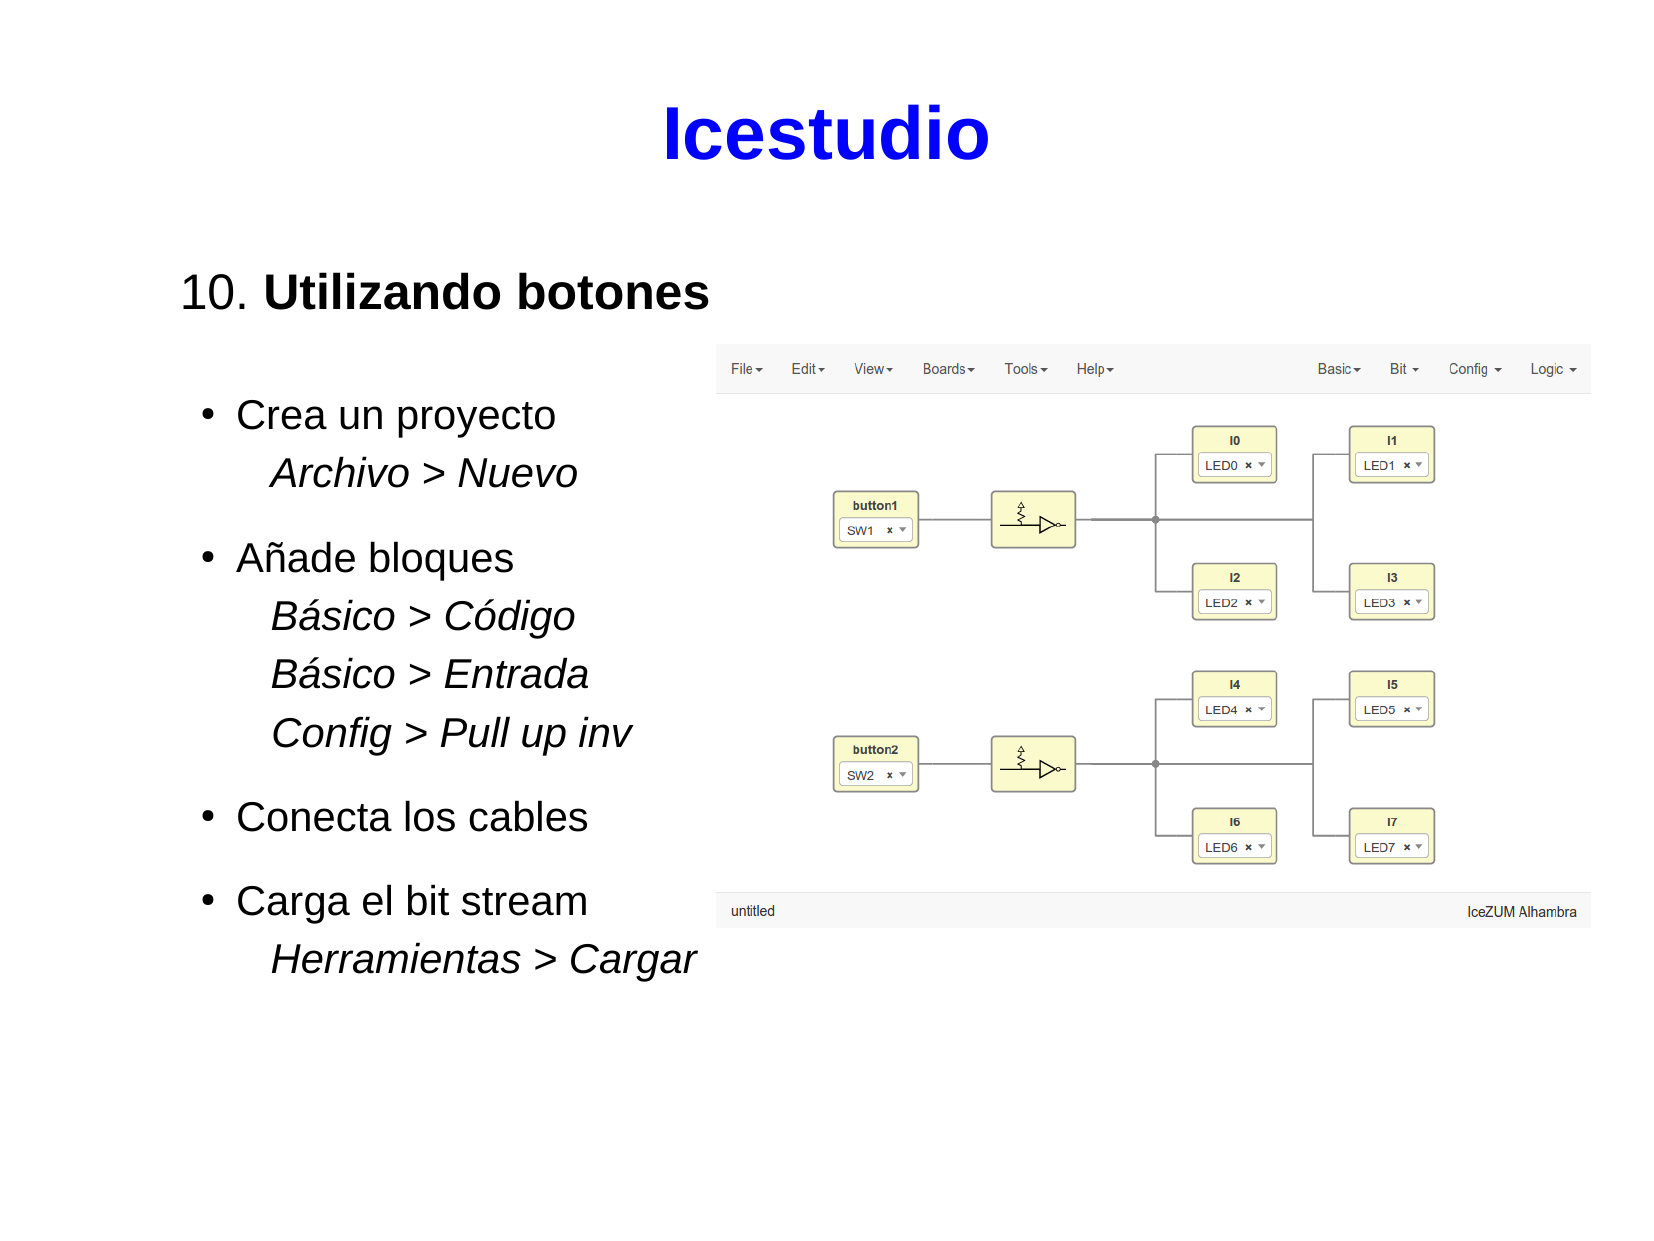

# Icestudio
10. Utilizando botones
Crea un proyecto
 Archivo > Nuevo
Añade bloques
 Básico > Código
 Básico > Entrada
Config > Pull up inv
Conecta los cables
Carga el bit stream
 Herramientas > Cargar